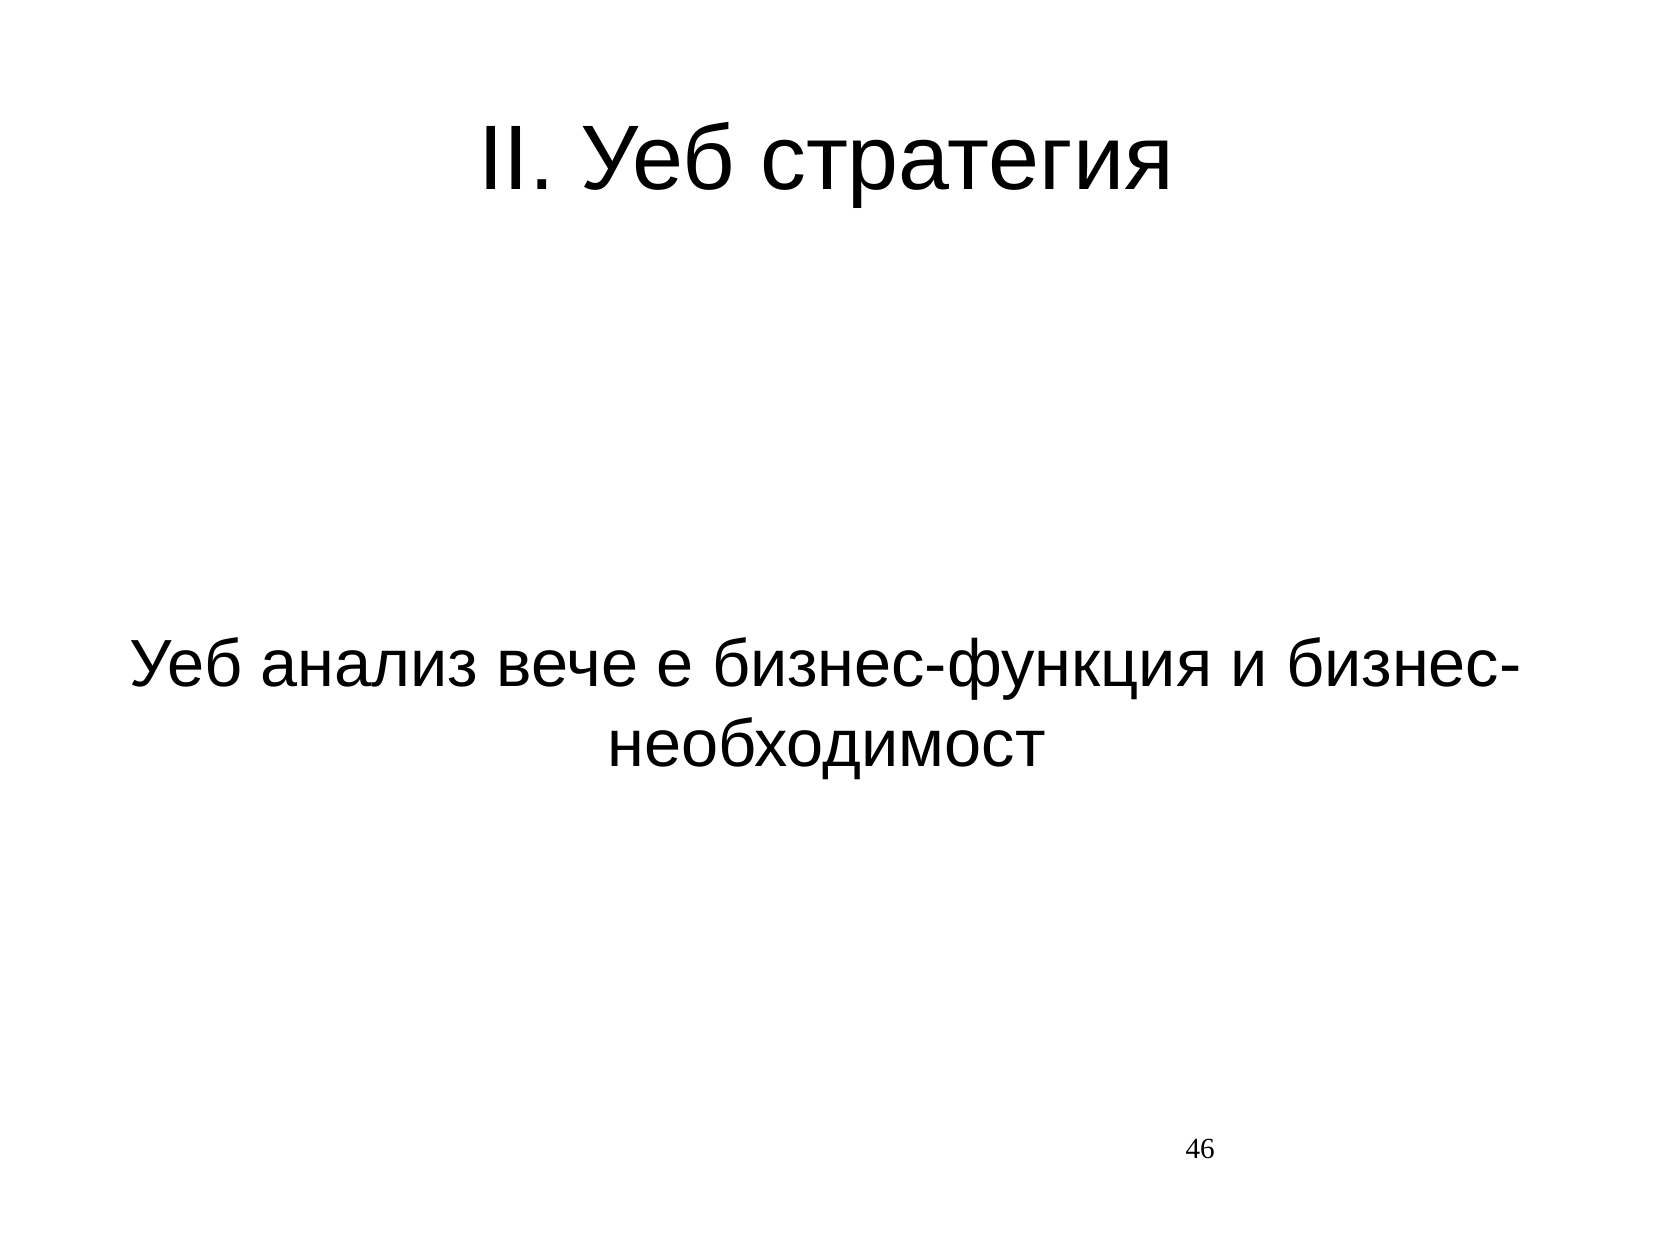

# II. Уеб стратегия
Уеб анализ вече е бизнес-функция и бизнес-необходимост